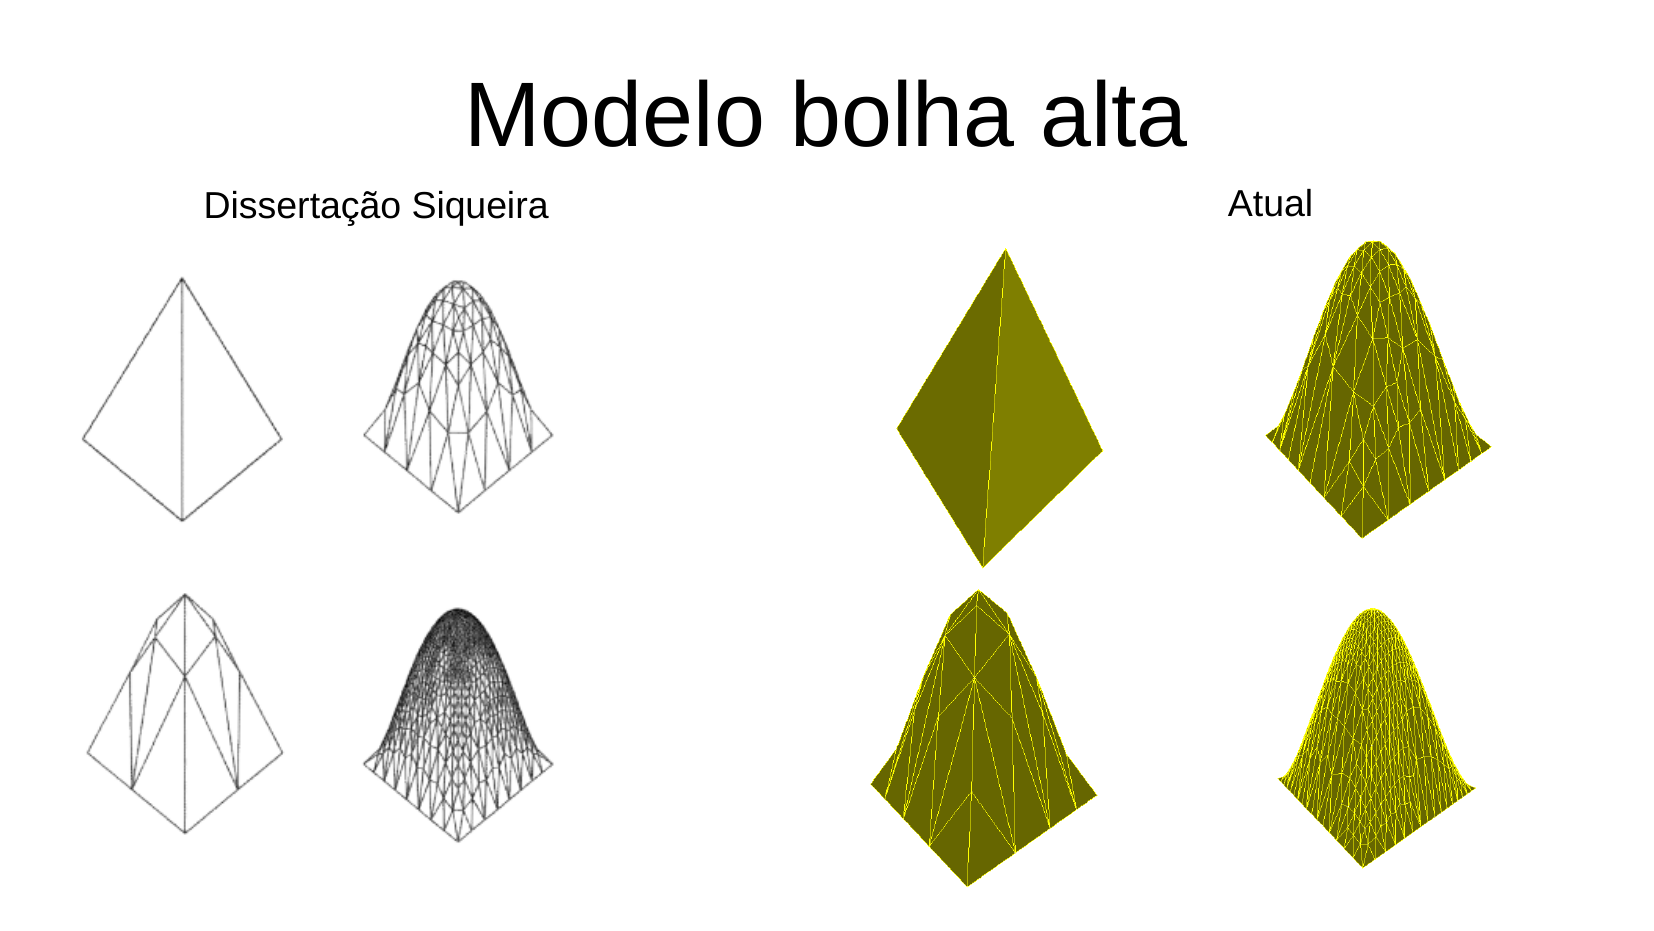

# Modelo bolha alta
Atual
Dissertação Siqueira